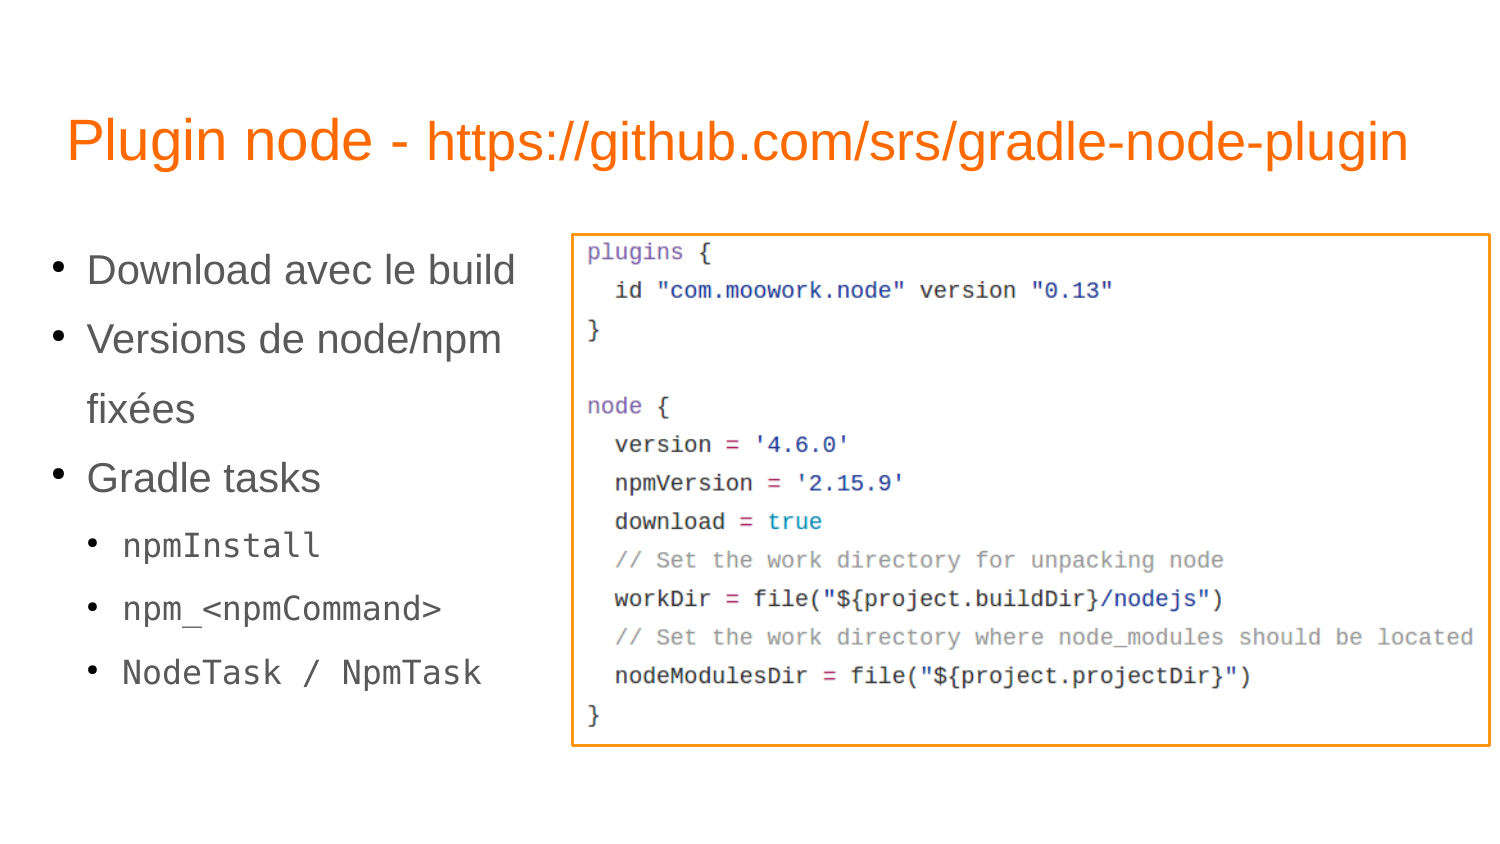

# Plugin node - https://github.com/srs/gradle-node-plugin
Download avec le build
Versions de node/npm
fixées
Gradle tasks
npmInstall
npm_<npmCommand>
NodeTask / NpmTask